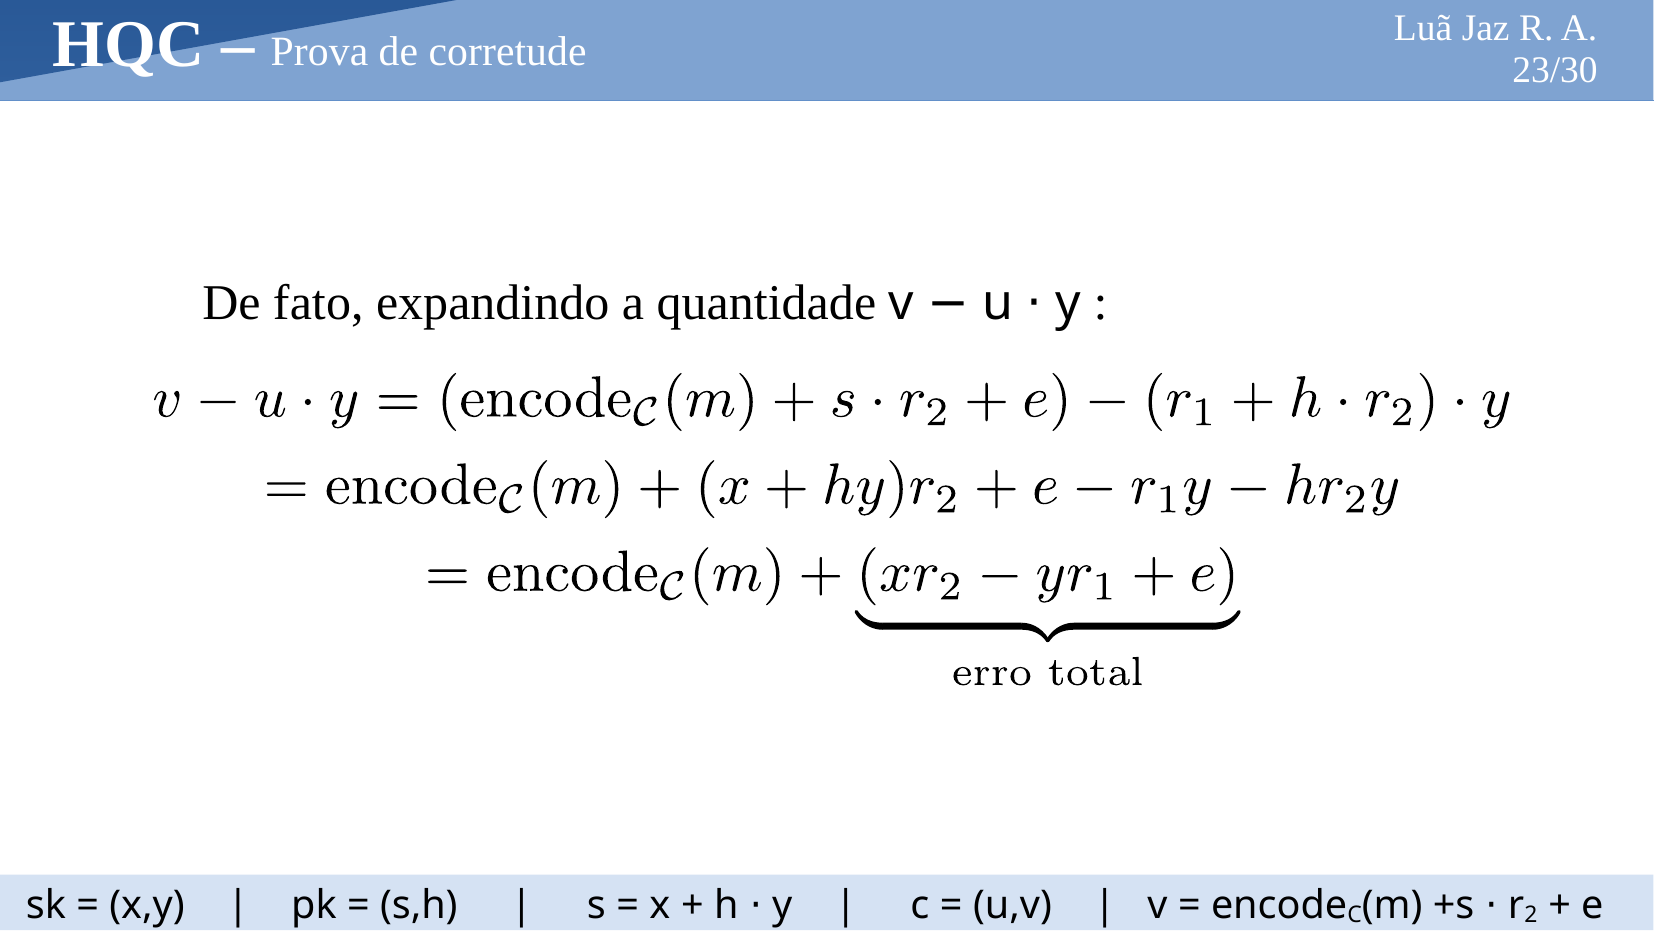

HQC –
Luã Jaz R. A.
23/30
Prova de corretude
De fato, expandindo a quantidade v − u ⋅ y :
sk = (x,y) | pk = (s,h) | s = x + h ⋅ y | c = (u,v) | v = encodeC(m) +s ⋅ r2 + e | u = r1 + h ⋅ r2